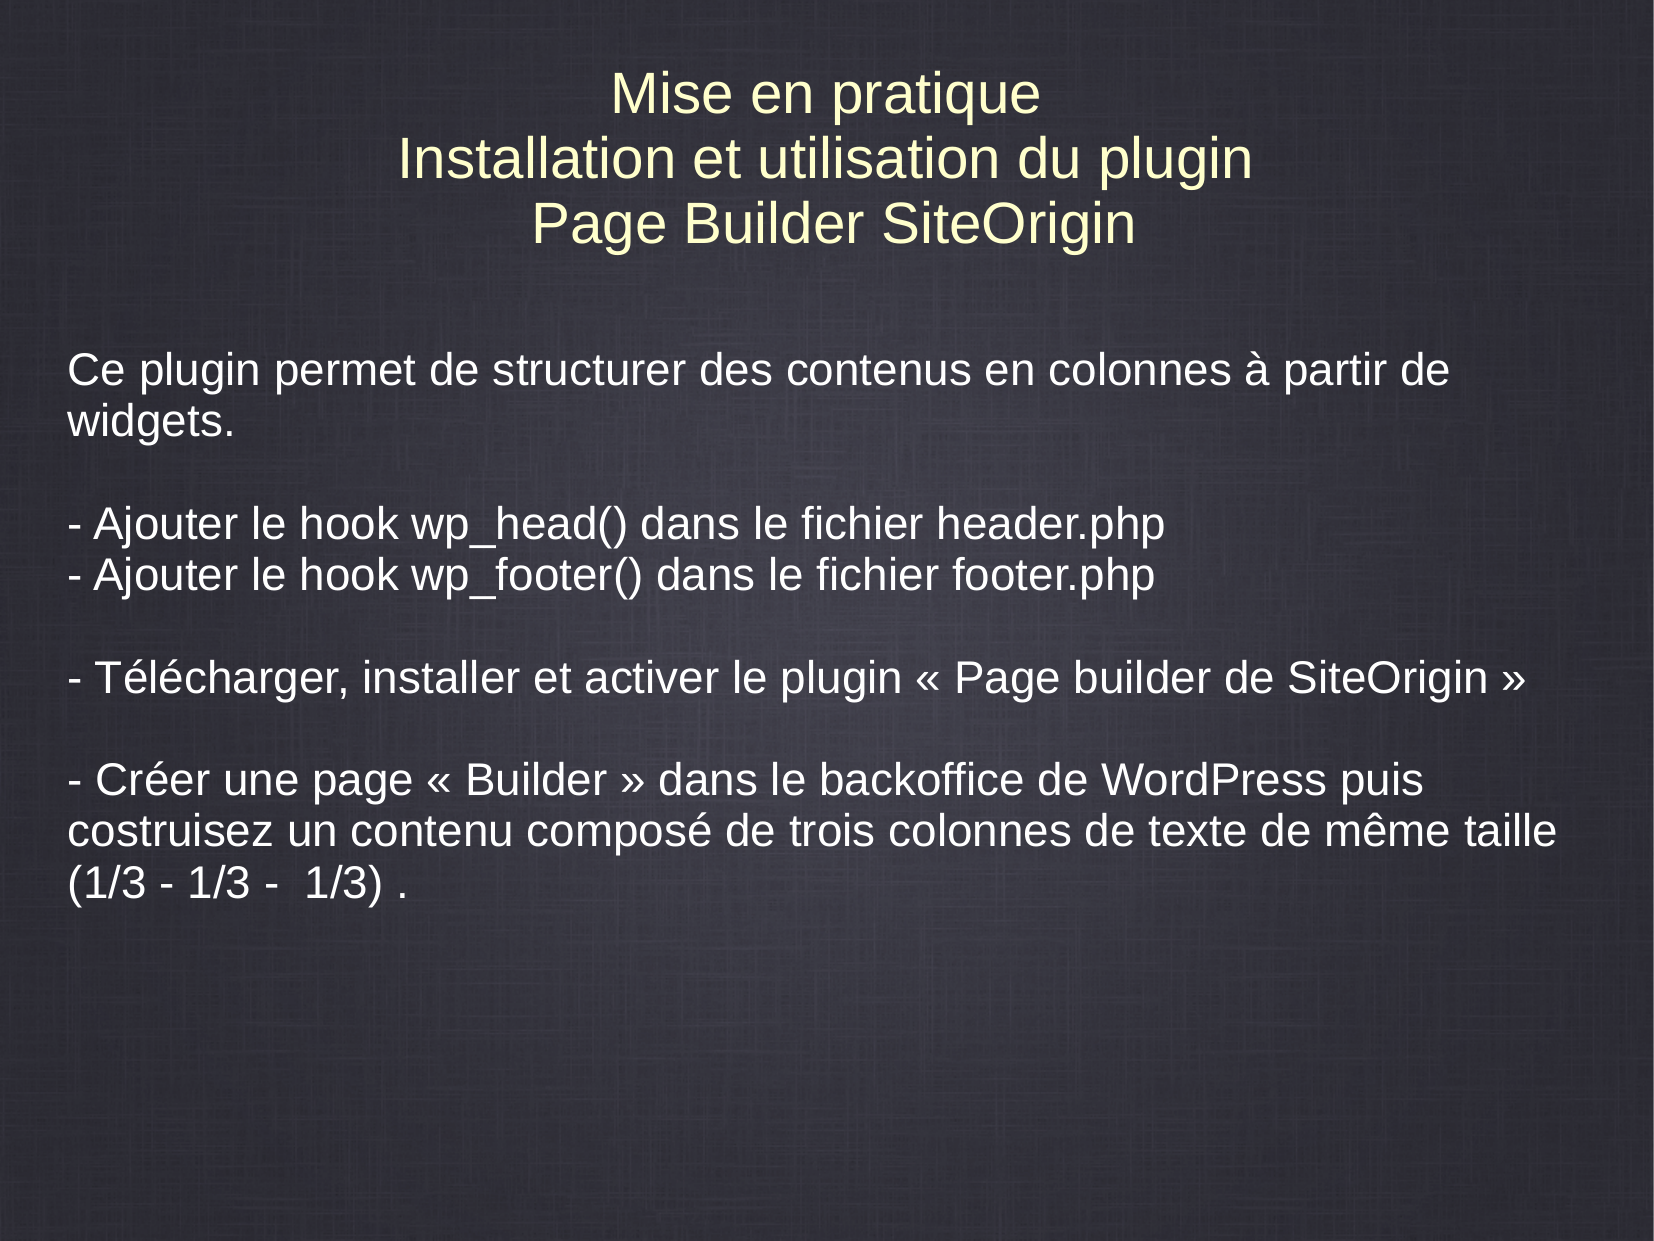

Mise en pratique
Installation et utilisation du plugin
 Page Builder SiteOrigin
Ce plugin permet de structurer des contenus en colonnes à partir de widgets.
- Ajouter le hook wp_head() dans le fichier header.php
- Ajouter le hook wp_footer() dans le fichier footer.php
- Télécharger, installer et activer le plugin « Page builder de SiteOrigin »
- Créer une page « Builder » dans le backoffice de WordPress puis costruisez un contenu composé de trois colonnes de texte de même taille (1/3 - 1/3 - 1/3) .